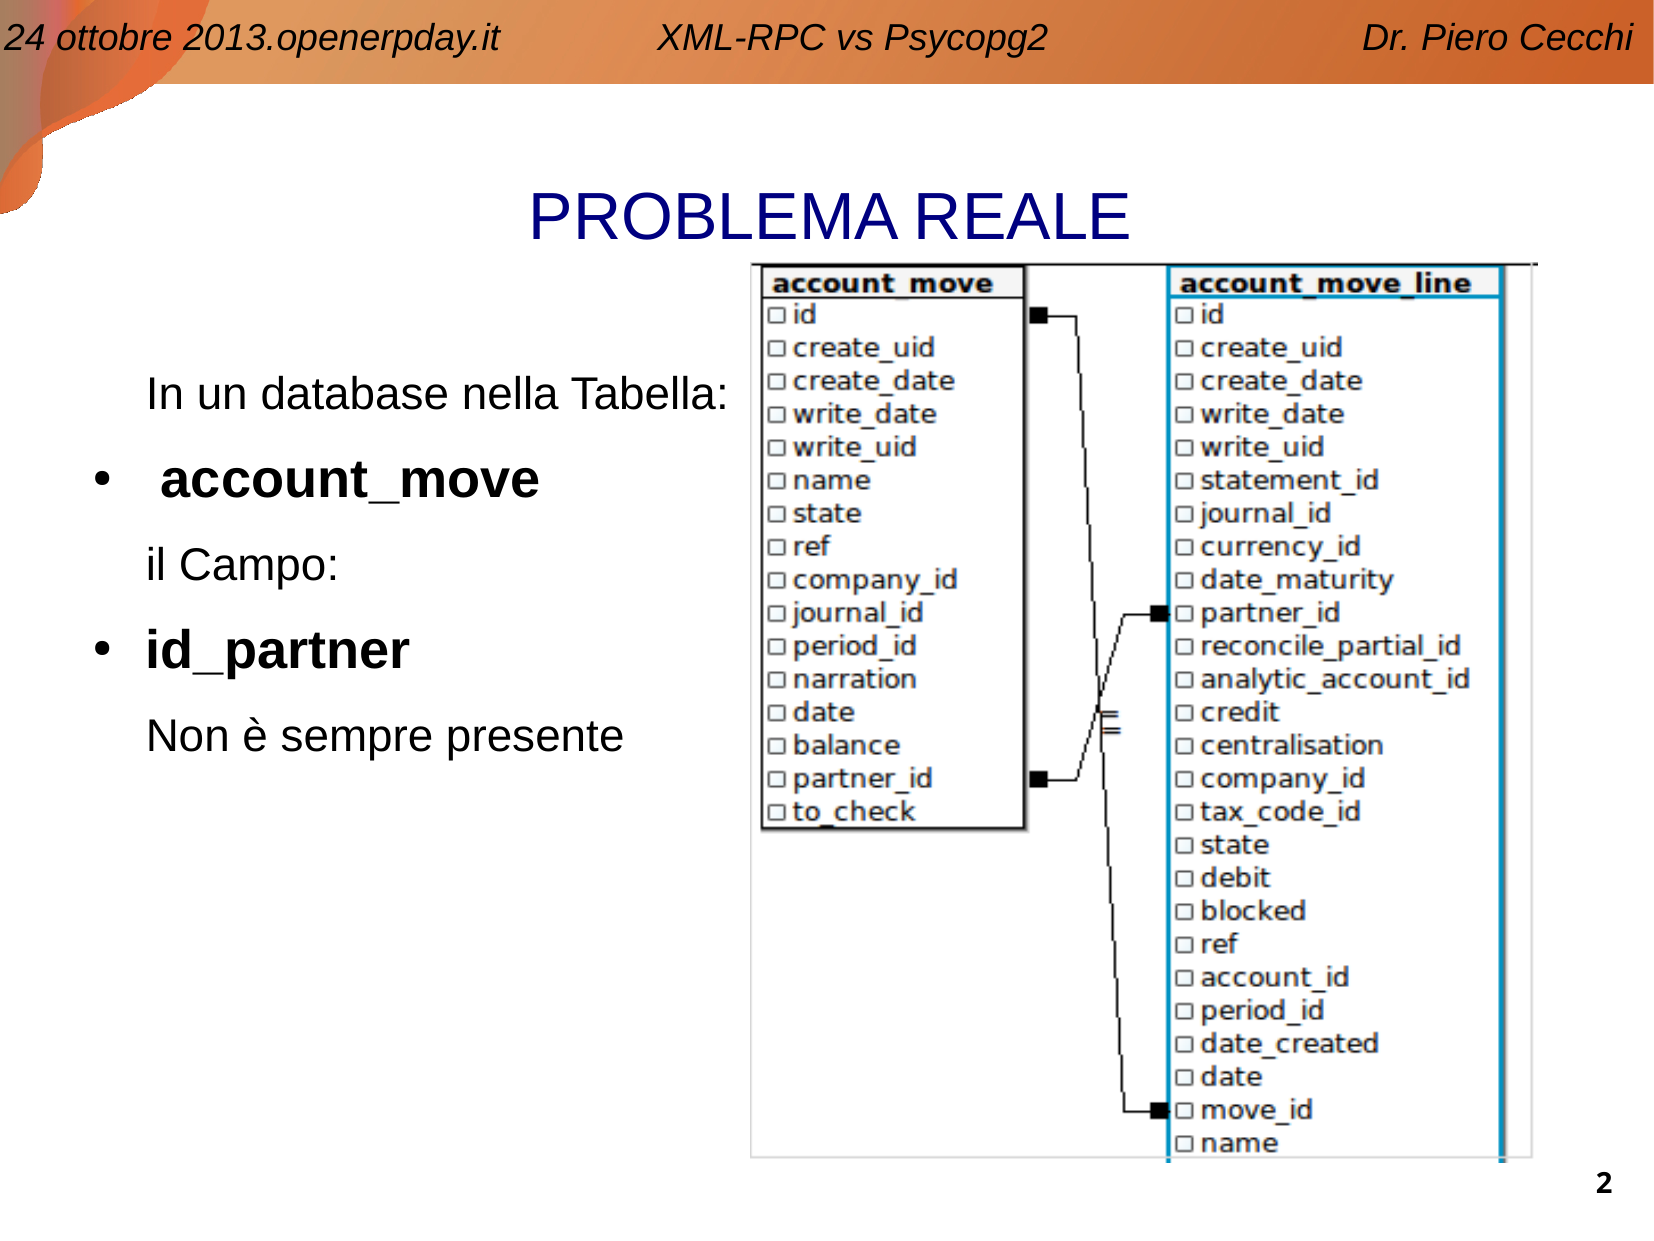

# PROBLEMA REALE
In un database nella Tabella:
 account_move
il Campo:
id_partner
Non è sempre presente